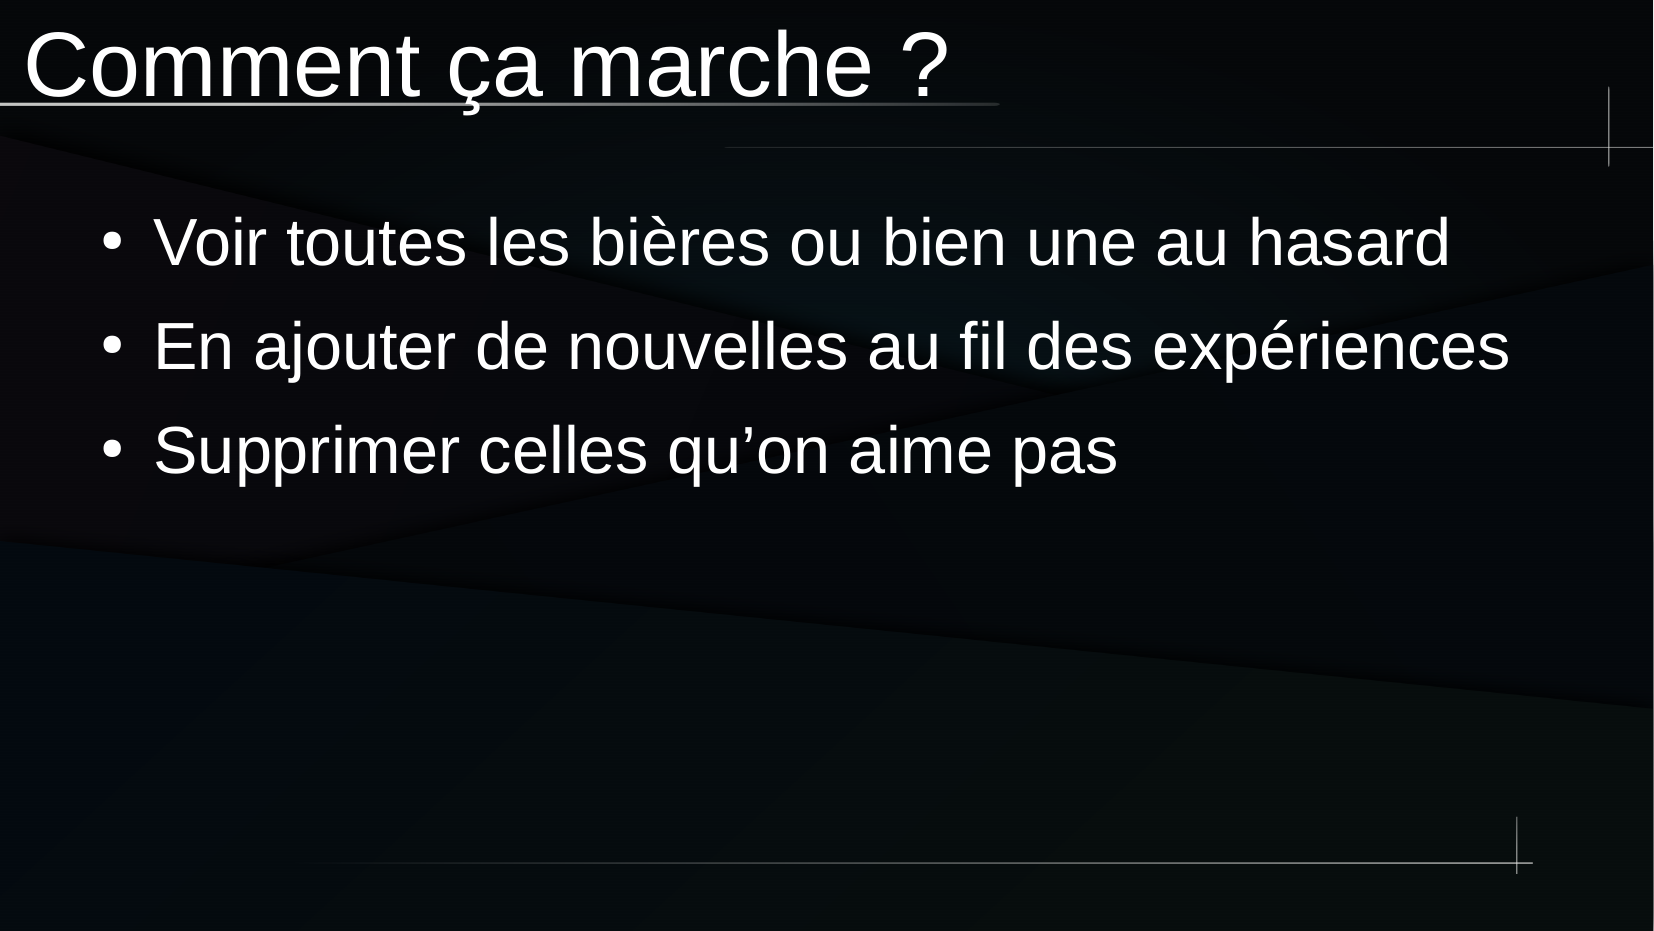

# Comment ça marche ?
Voir toutes les bières ou bien une au hasard
En ajouter de nouvelles au fil des expériences
Supprimer celles qu’on aime pas